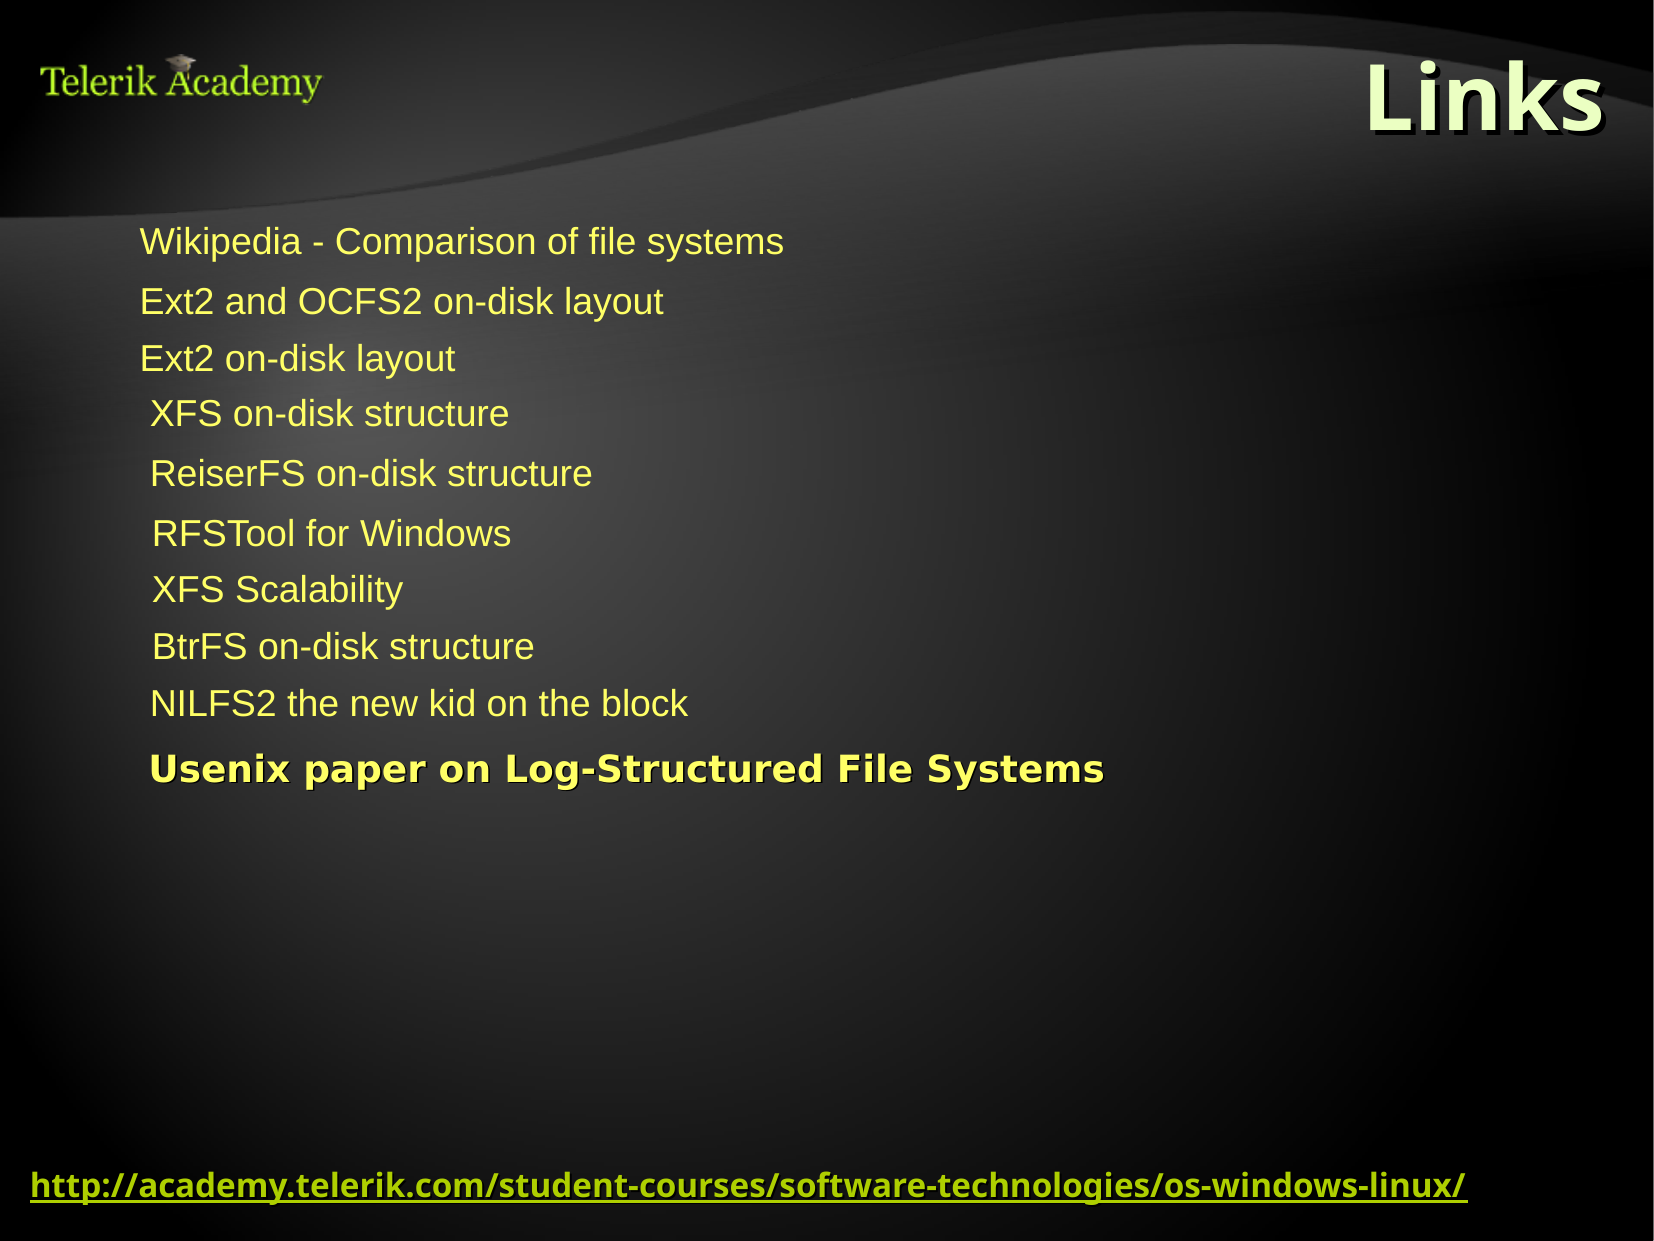

# Links
Wikipedia - Comparison of file systems
Ext2 and OCFS2 on-disk layout
Ext2 on-disk layout
XFS on-disk structure
ReiserFS on-disk structure
RFSTool for Windows
XFS Scalability
BtrFS on-disk structure
NILFS2 the new kid on the block
Usenix paper on Log-Structured File Systems
http://academy.telerik.com/student-courses/software-technologies/os-windows-linux/